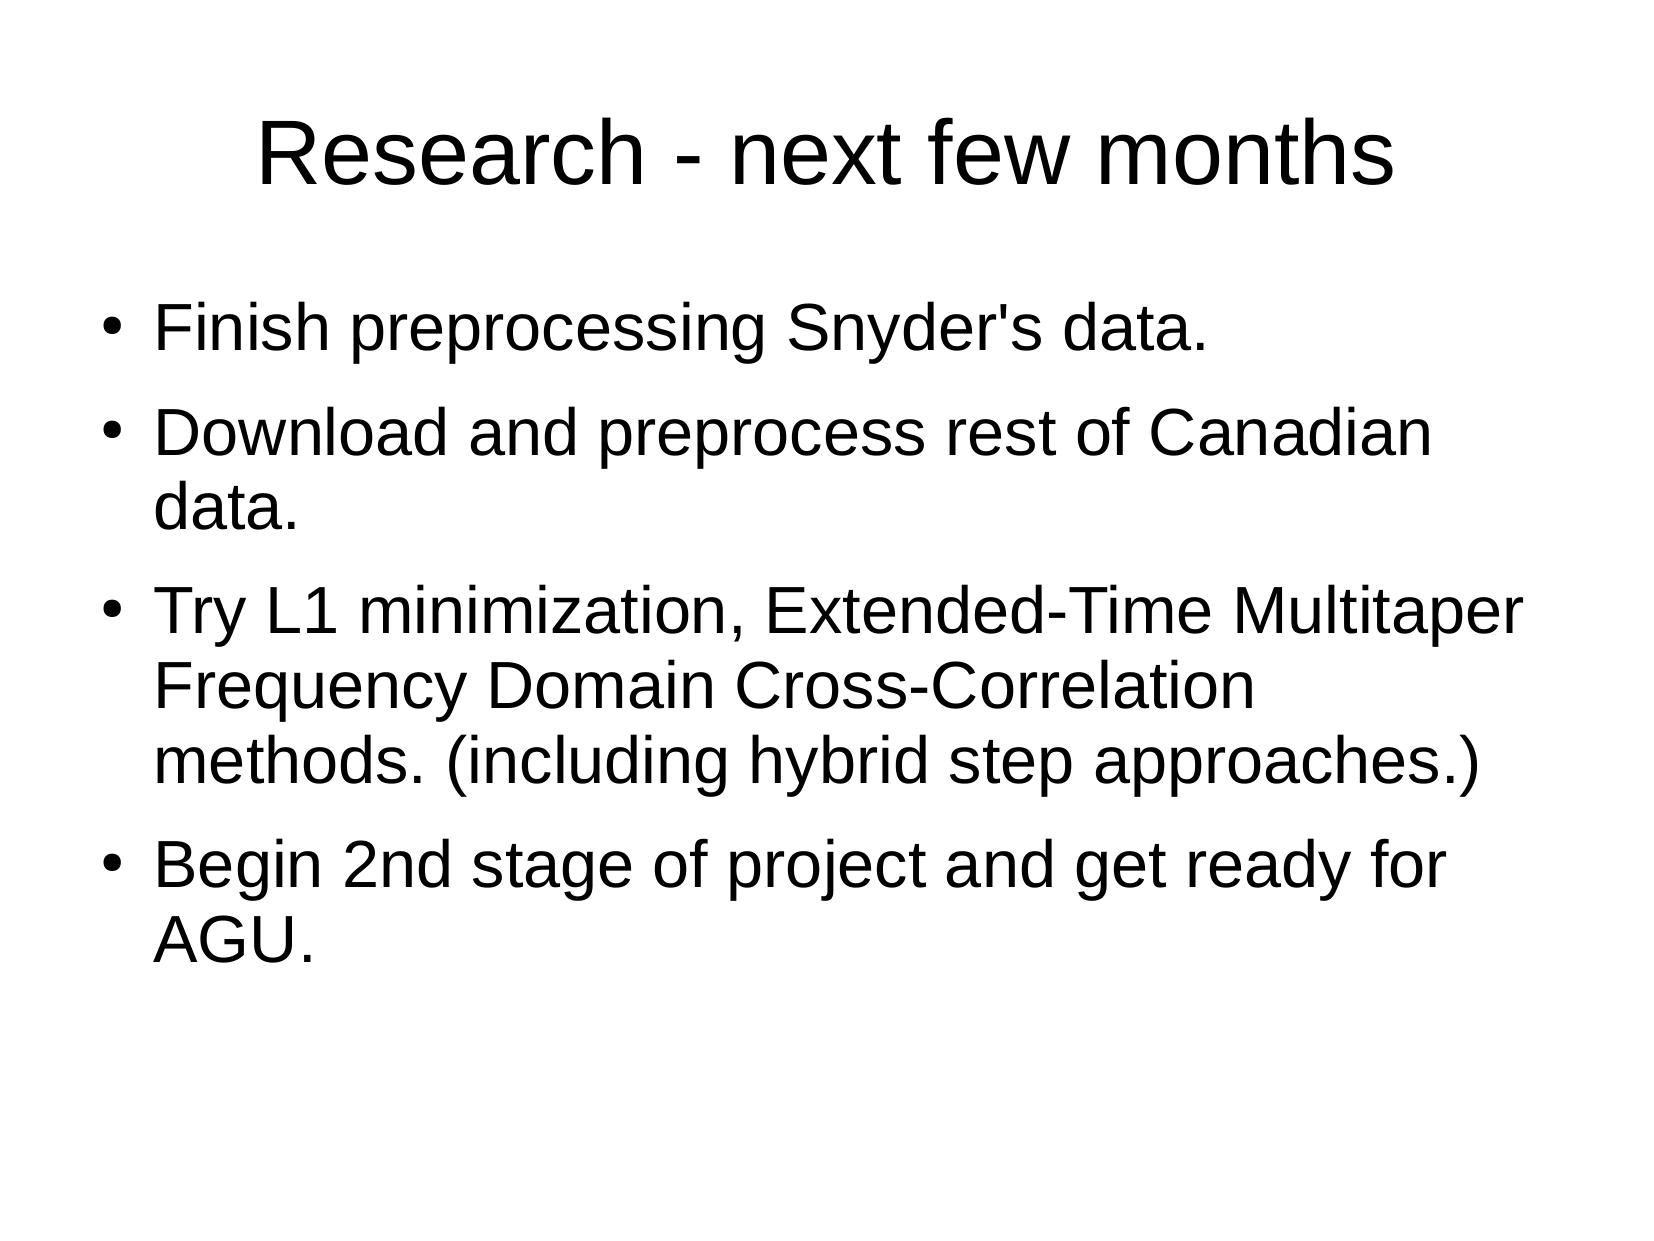

# Research - next few months
Finish preprocessing Snyder's data.
Download and preprocess rest of Canadian data.
Try L1 minimization, Extended-Time Multitaper Frequency Domain Cross-Correlation methods. (including hybrid step approaches.)
Begin 2nd stage of project and get ready for AGU.